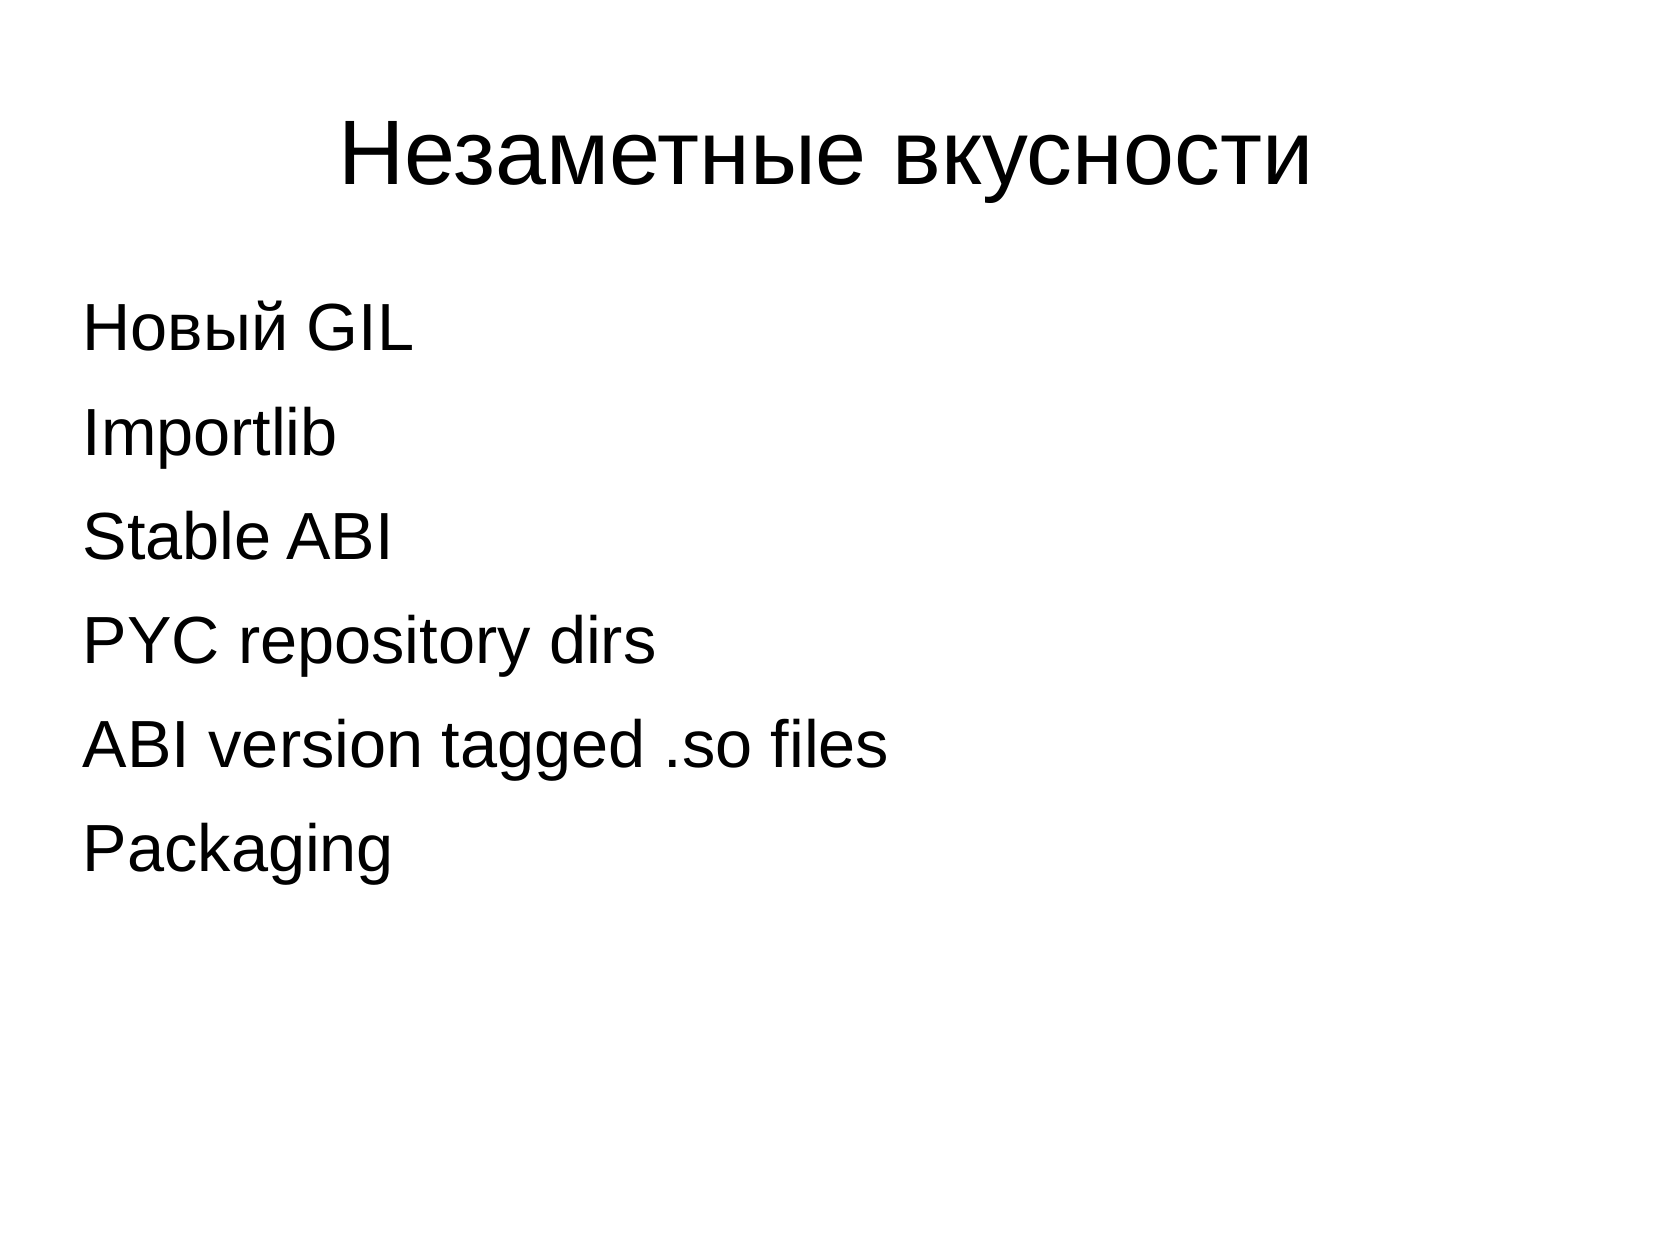

# Незаметные вкусности
Новый GIL
Importlib
Stable ABI
PYC repository dirs
ABI version tagged .so files
Packaging